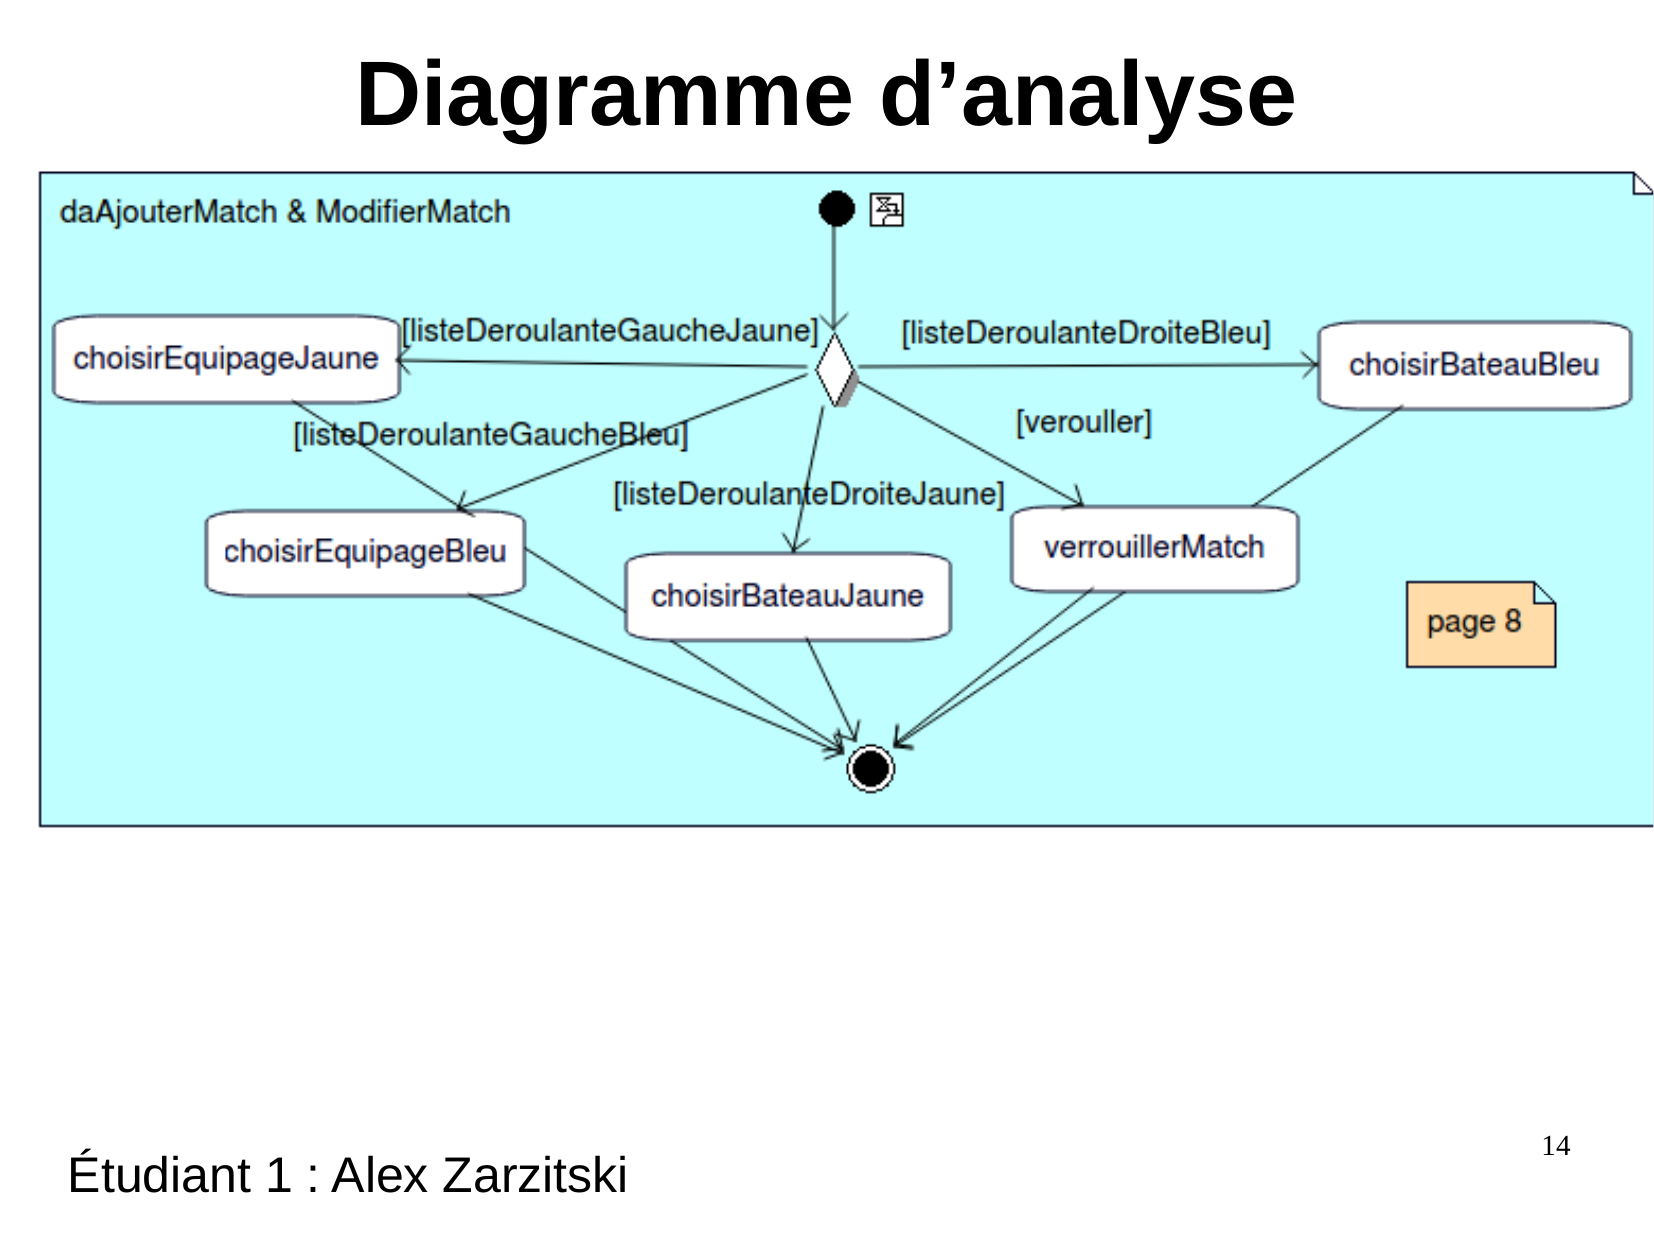

# Diagramme d’analyse
14
Étudiant 1 : Alex Zarzitski